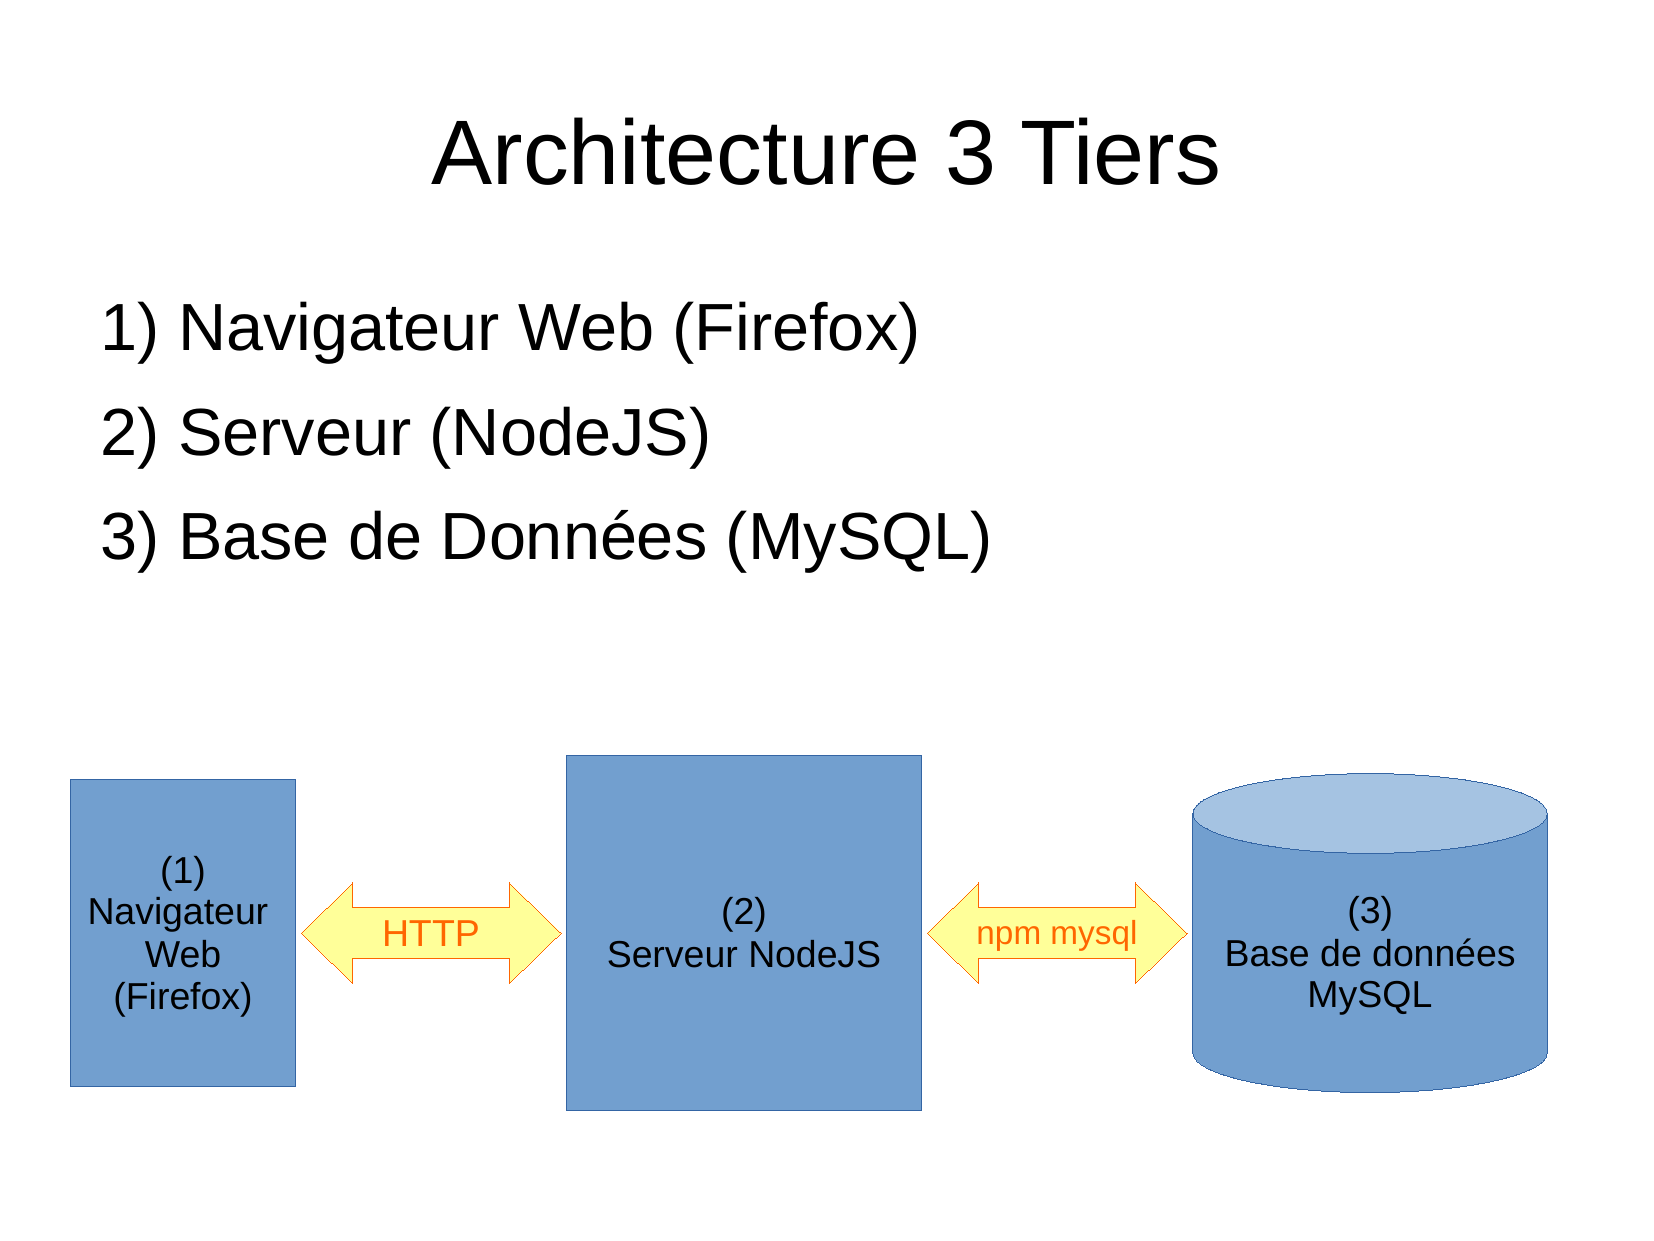

# Architecture 3 Tiers
 Navigateur Web (Firefox)
 Serveur (NodeJS)
 Base de Données (MySQL)
(2)
Serveur NodeJS
(3)
Base de données
MySQL
(1)
Navigateur
Web
(Firefox)
HTTP
npm mysql